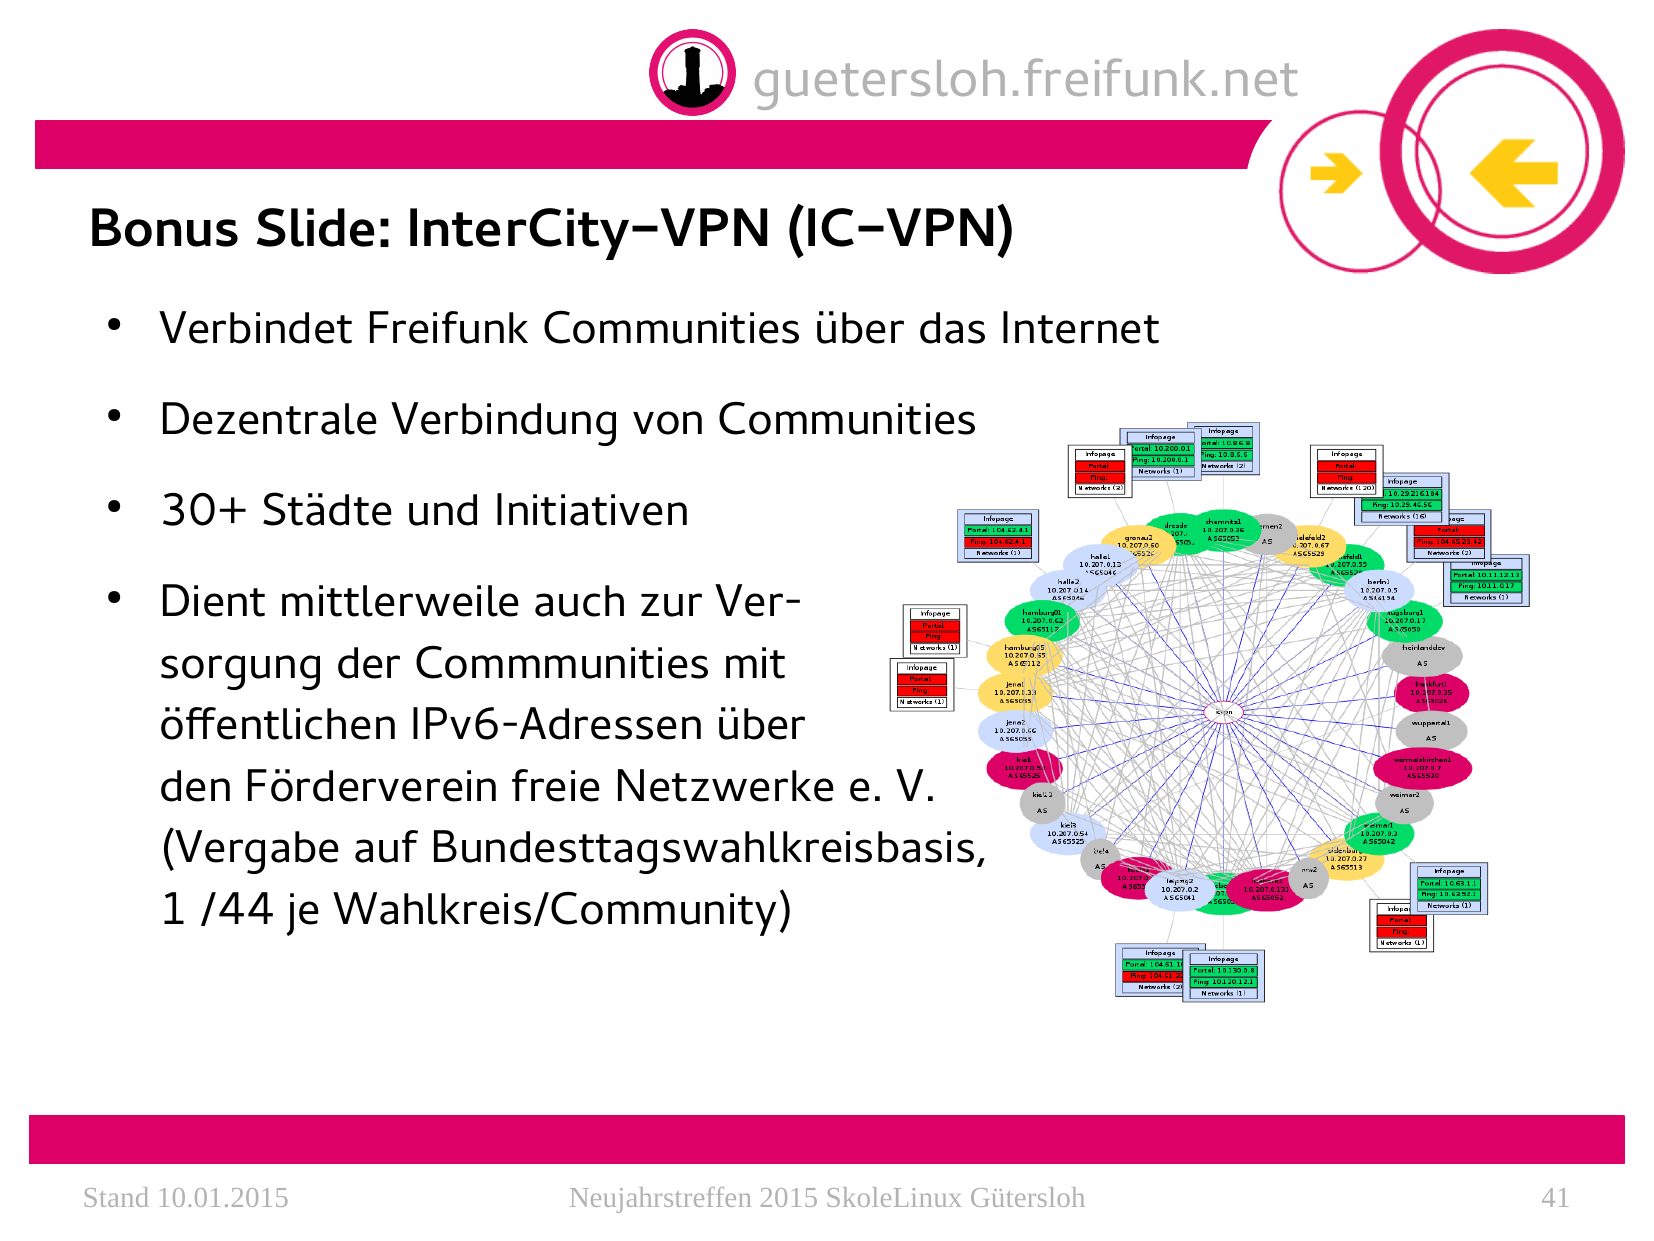

# Bonus Slide: InterCity-VPN (IC-VPN)
Verbindet Freifunk Communities über das Internet
Dezentrale Verbindung von Communities
30+ Städte und Initiativen
Dient mittlerweile auch zur Ver-
sorgung der Commmunities mit
öffentlichen IPv6-Adressen über
den Förderverein freie Netzwerke e. V.
(Vergabe auf Bundesttagswahlkreisbasis,
1 /44 je Wahlkreis/Community)
Stand 10.01.2015
Neujahrstreffen 2015 SkoleLinux Gütersloh
41